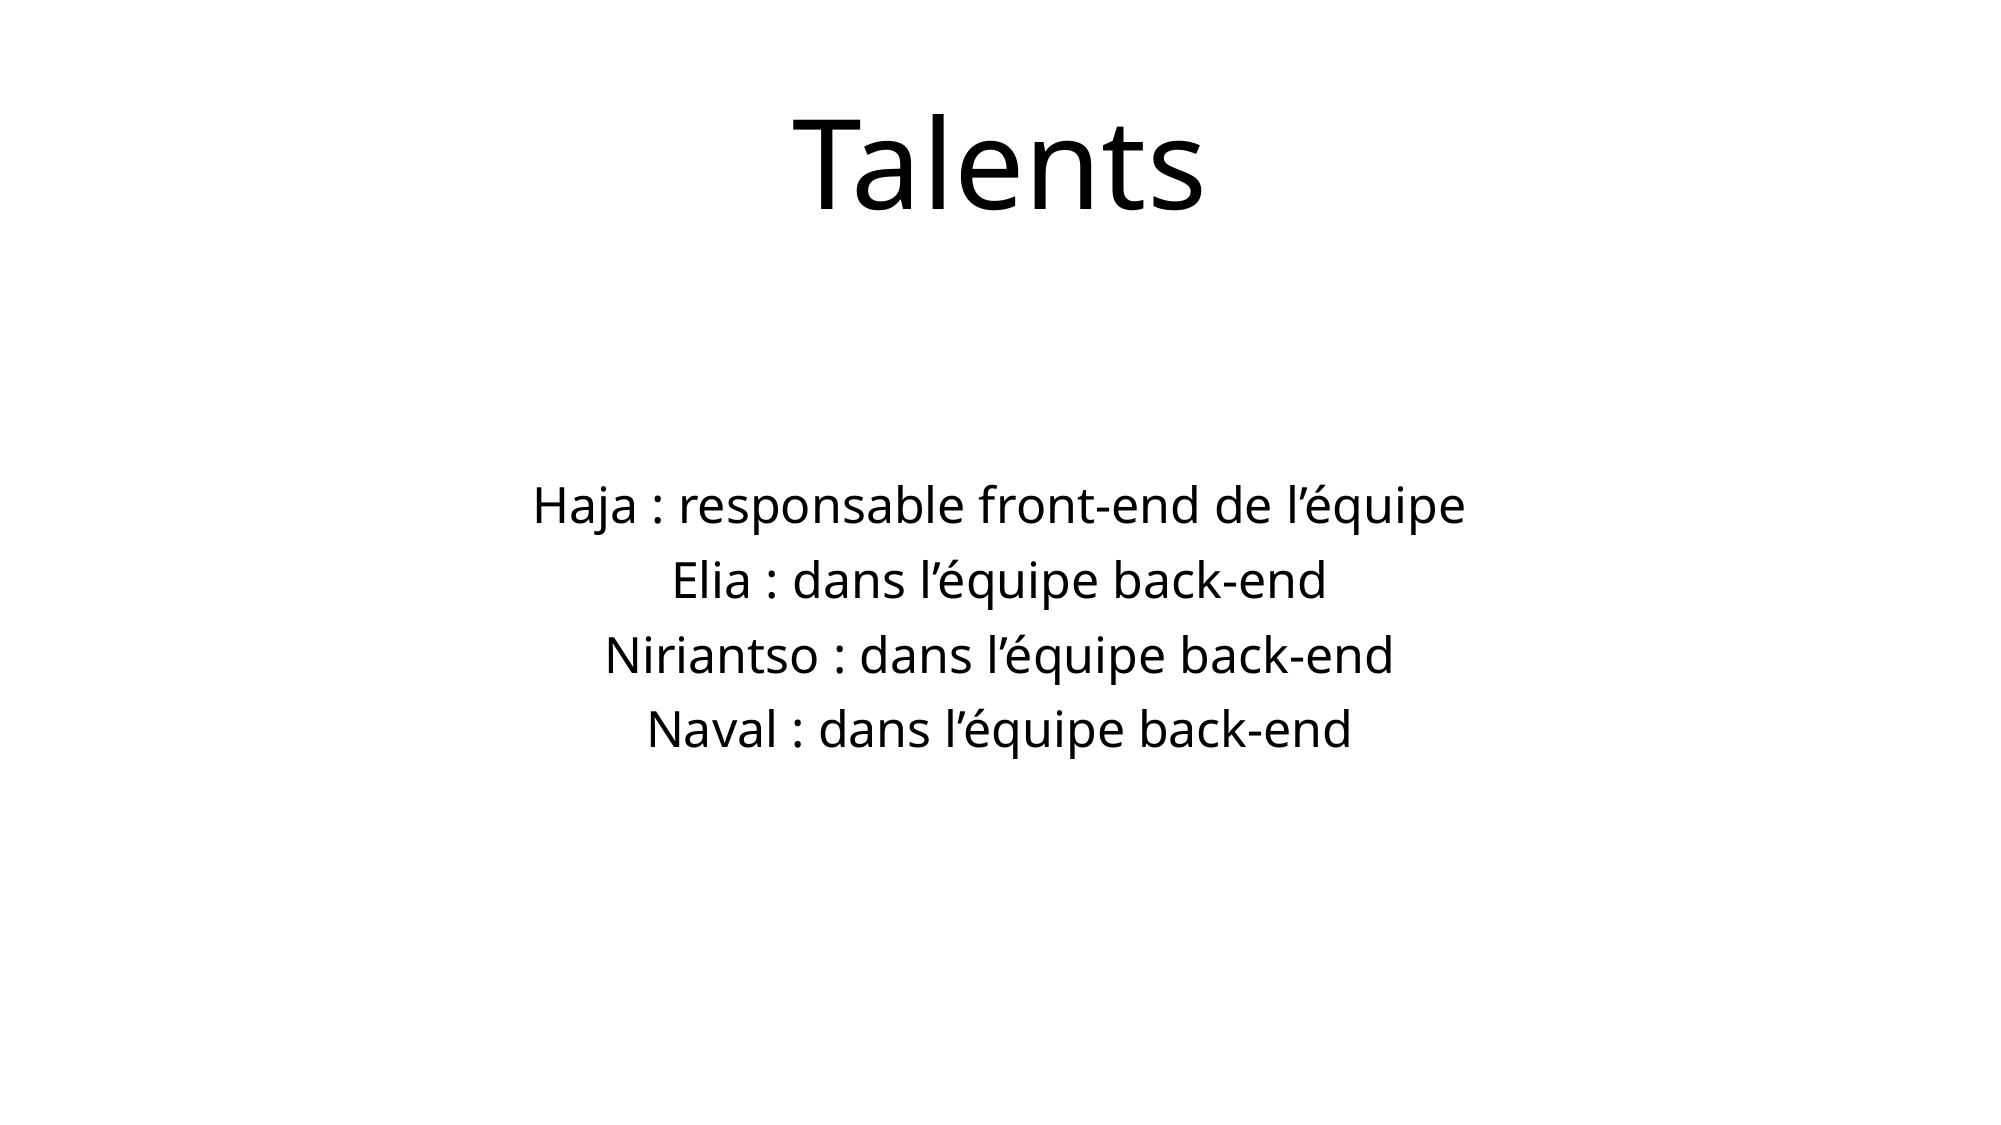

# Talents
Haja : responsable front-end de l’équipe
Elia : dans l’équipe back-end
Niriantso : dans l’équipe back-end
Naval : dans l’équipe back-end